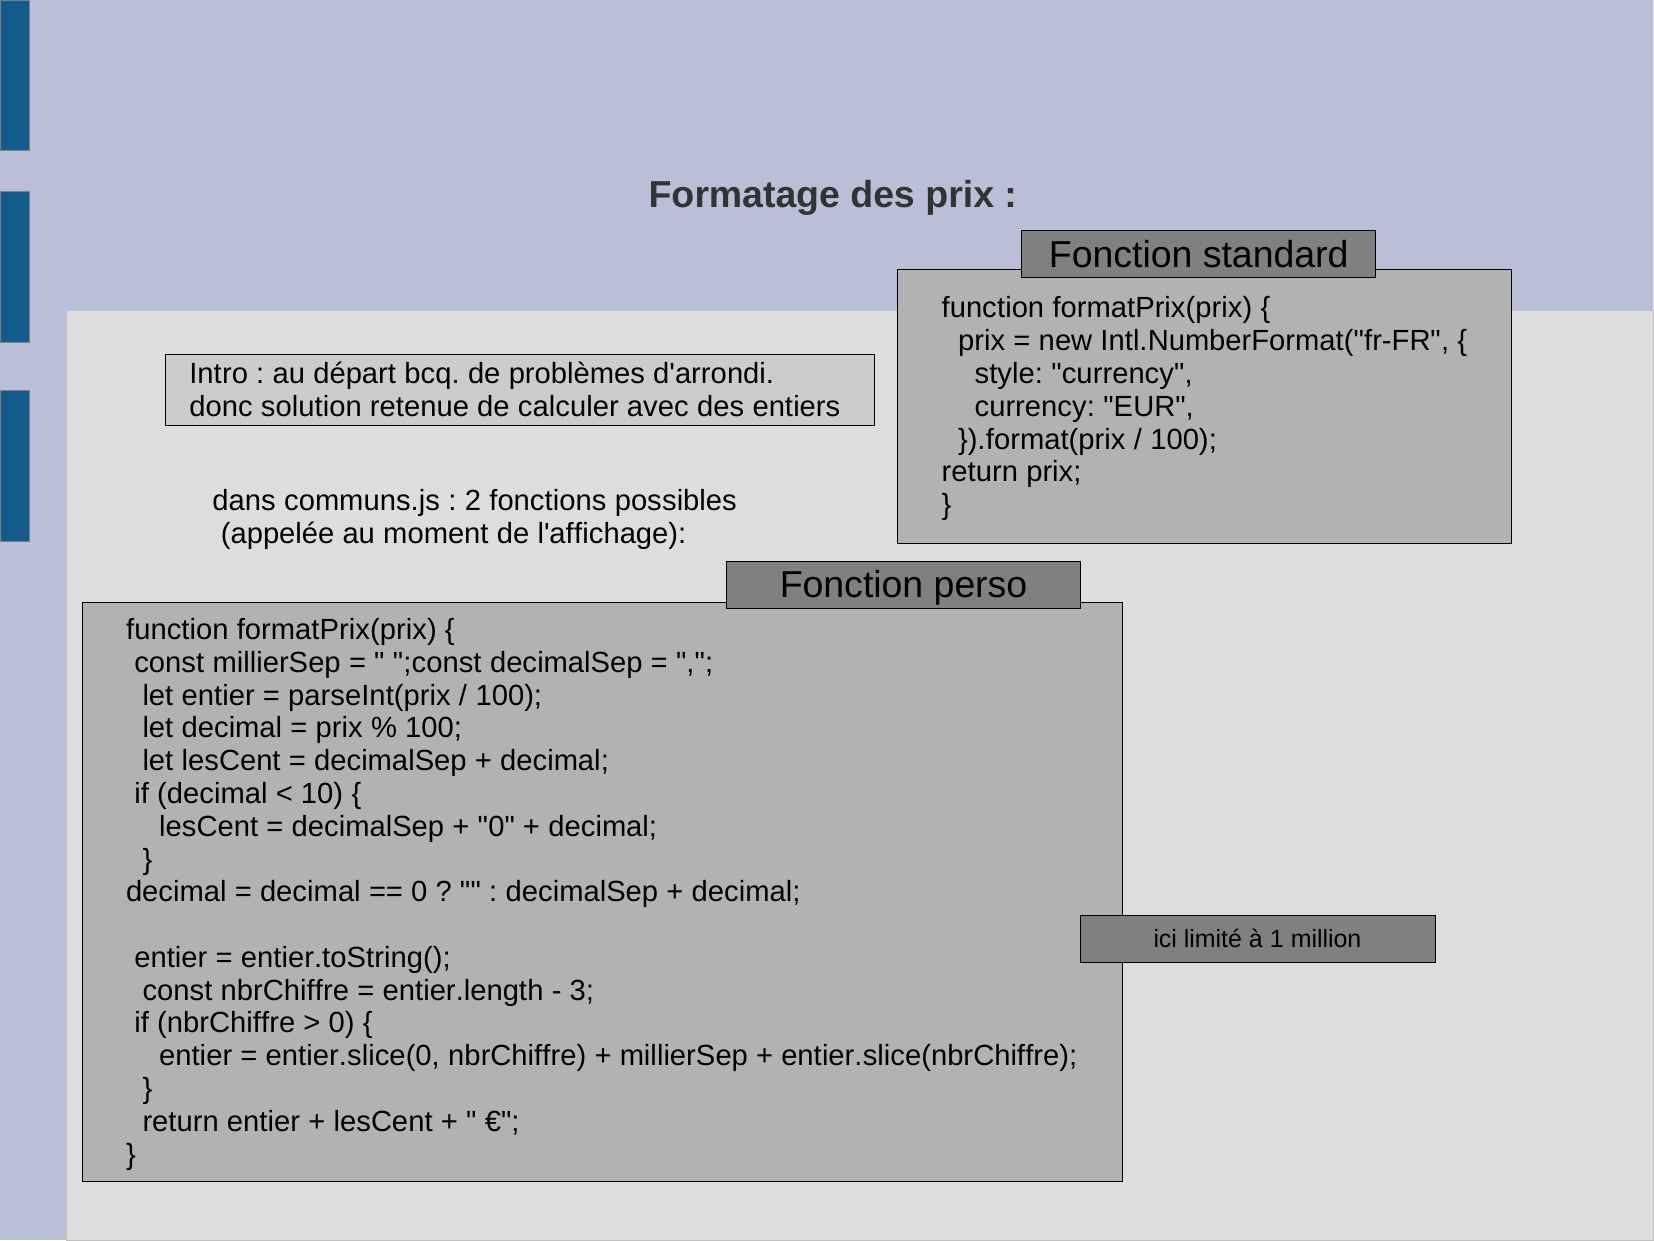

# Formatage des prix :
Fonction standard
function formatPrix(prix) {
 prix = new Intl.NumberFormat("fr-FR", {
 style: "currency",
 currency: "EUR",
 }).format(prix / 100);
return prix;
}
Intro : au départ bcq. de problèmes d'arrondi.
donc solution retenue de calculer avec des entiers
dans communs.js : 2 fonctions possibles
 (appelée au moment de l'affichage):
Fonction perso
function formatPrix(prix) {
 const millierSep = " ";const decimalSep = ",";
 let entier = parseInt(prix / 100);
 let decimal = prix % 100;
 let lesCent = decimalSep + decimal;
 if (decimal < 10) {
 lesCent = decimalSep + "0" + decimal;
 }
decimal = decimal == 0 ? "" : decimalSep + decimal;
 entier = entier.toString();
 const nbrChiffre = entier.length - 3;
 if (nbrChiffre > 0) {
 entier = entier.slice(0, nbrChiffre) + millierSep + entier.slice(nbrChiffre);
 }
 return entier + lesCent + " €";
}
ici limité à 1 million